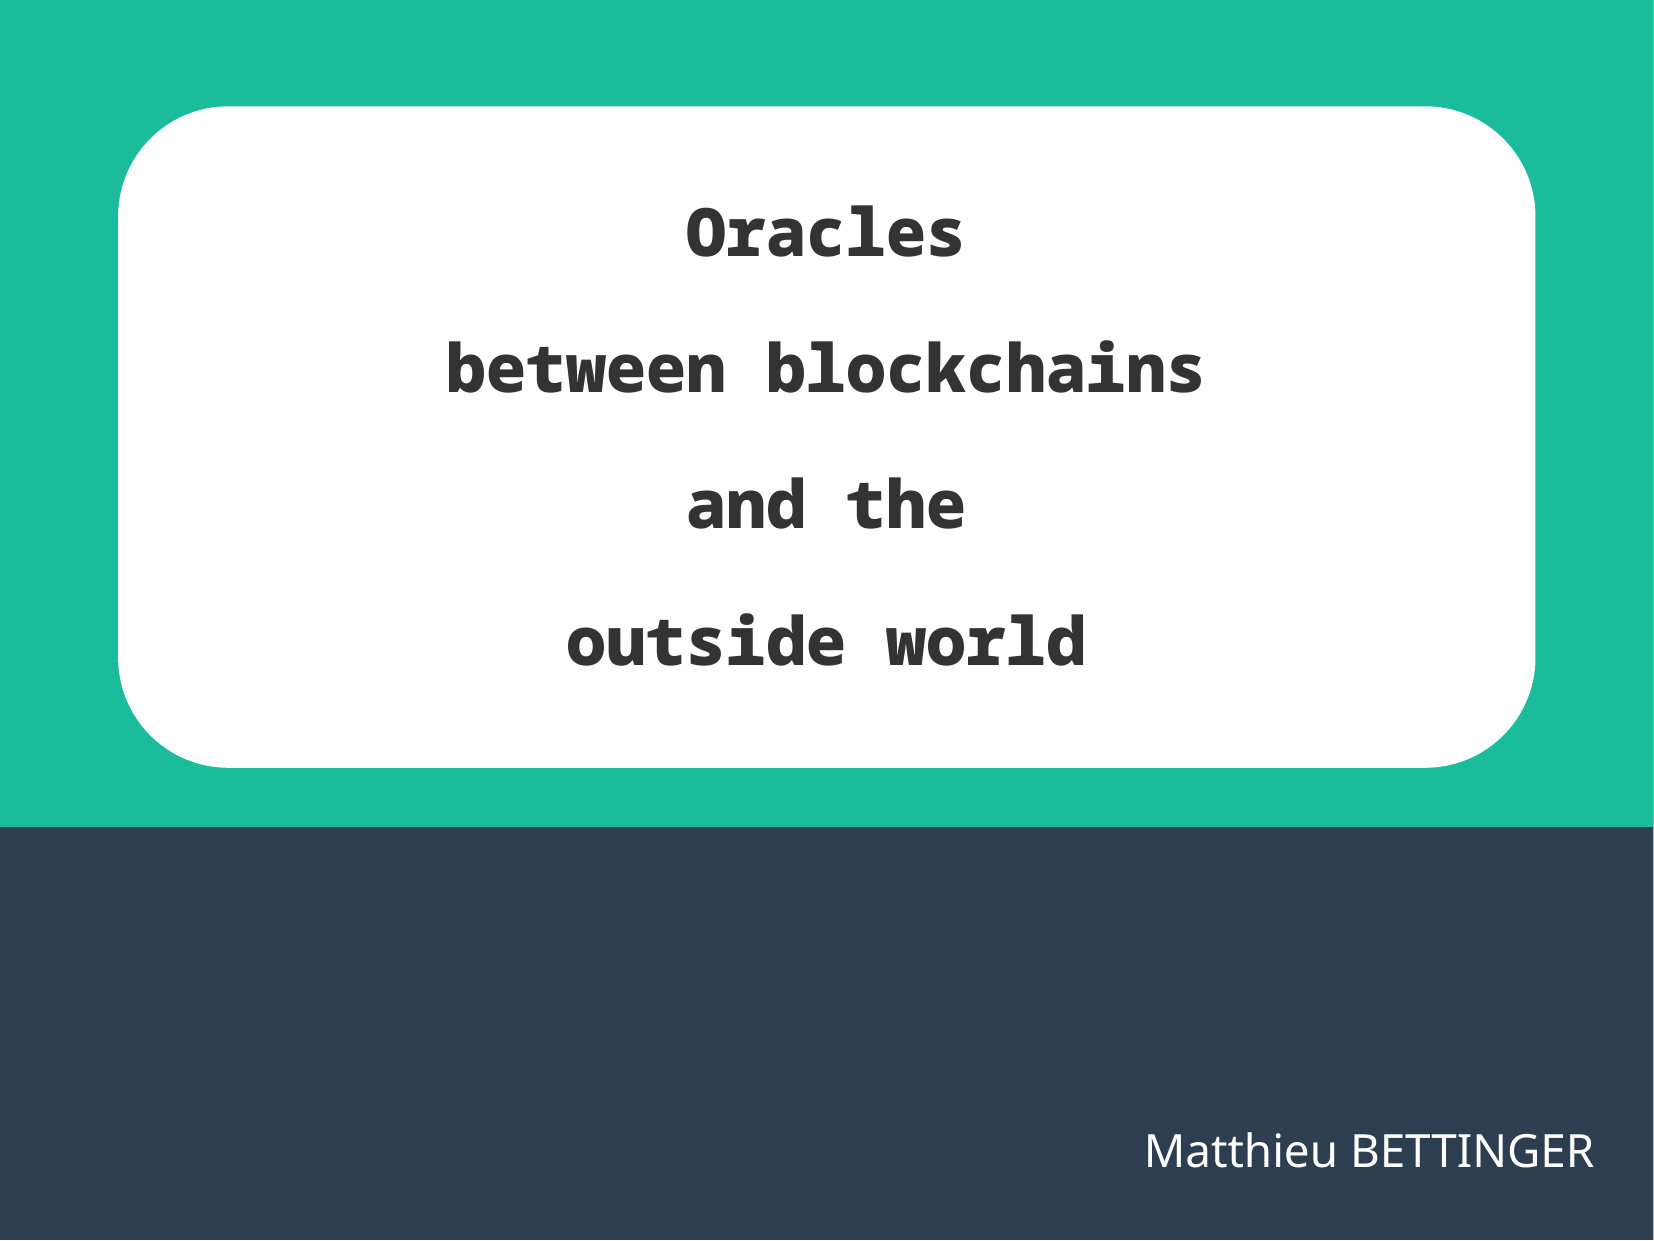

# Oracles between blockchains and the outside world
Matthieu BETTINGER